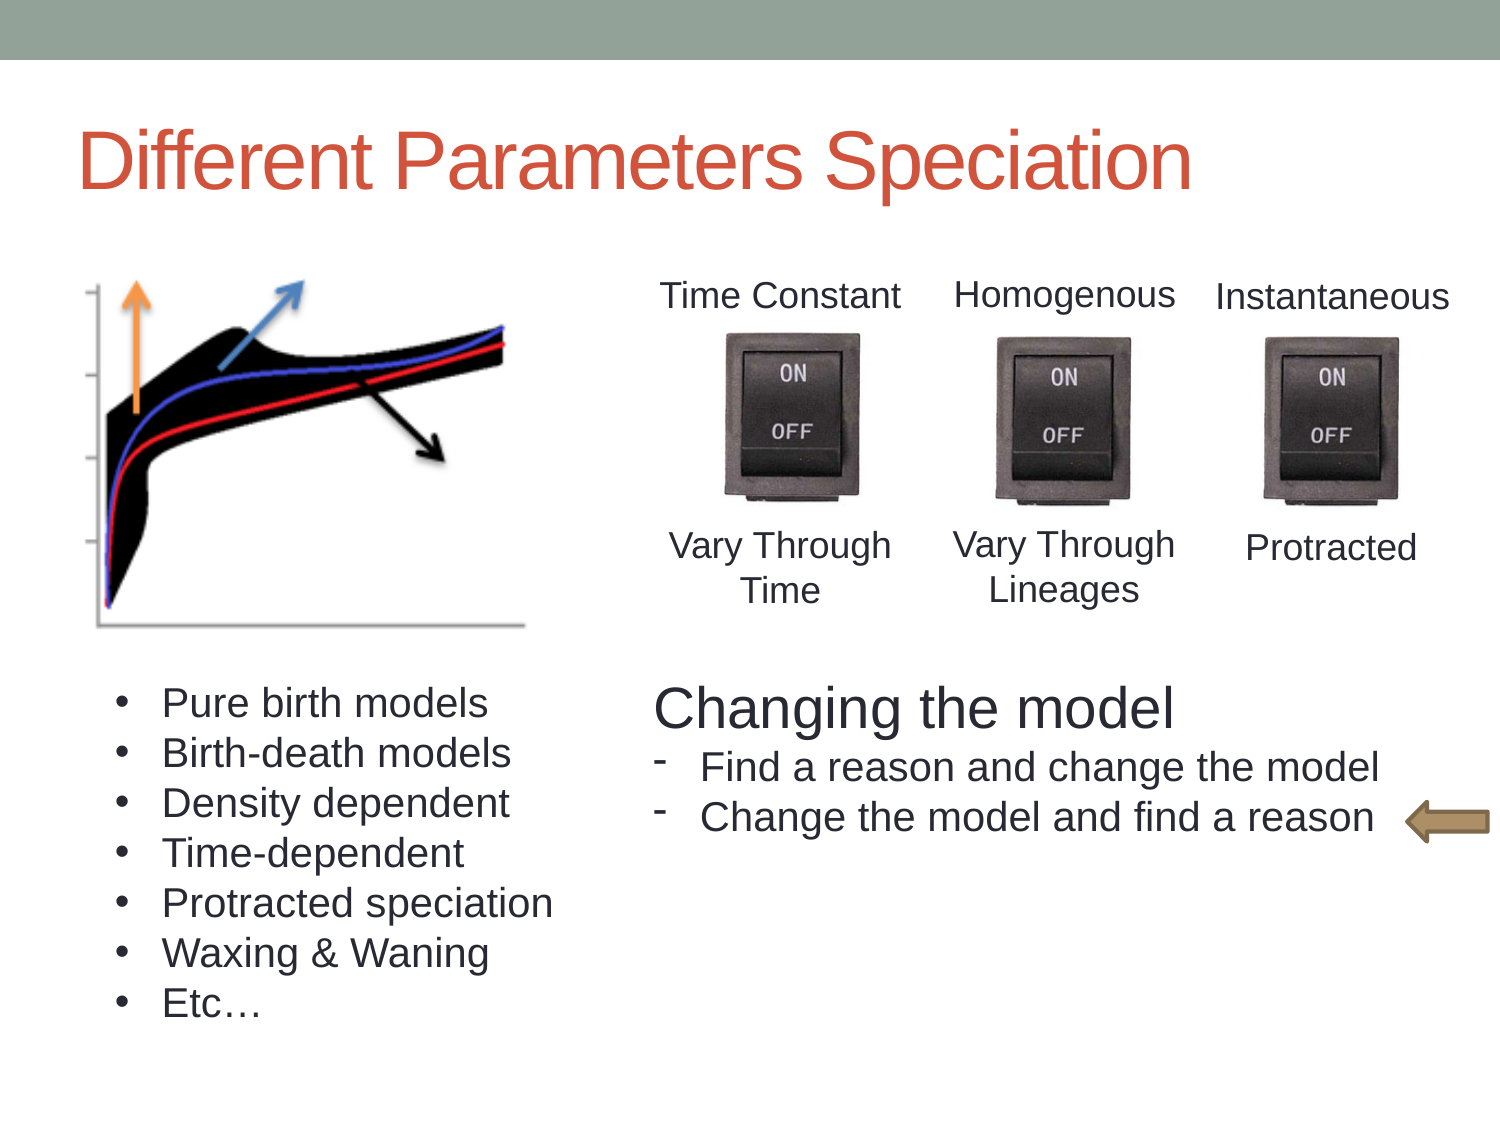

# Different Parameters Speciation
Homogenous
Time Constant
Instantaneous
Vary Through Lineages
Vary Through Time
Protracted
Changing the model
Find a reason and change the model
Change the model and find a reason
Pure birth models
Birth-death models
Density dependent
Time-dependent
Protracted speciation
Waxing & Waning
Etc…